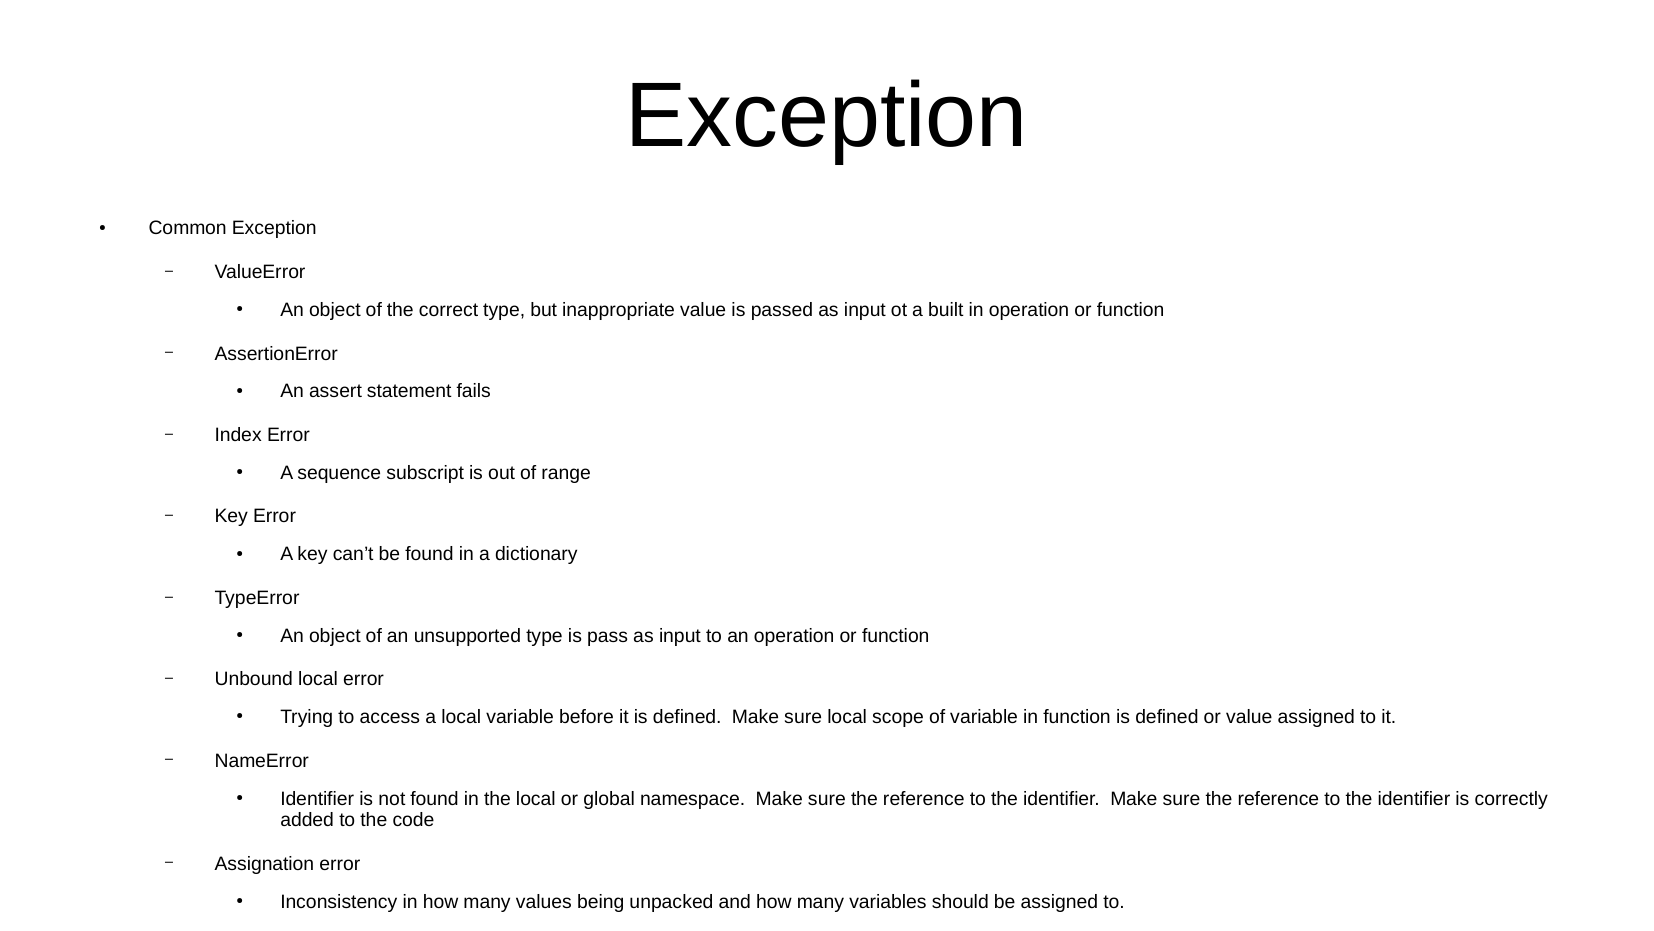

# Exception
Common Exception
ValueError
An object of the correct type, but inappropriate value is passed as input ot a built in operation or function
AssertionError
An assert statement fails
Index Error
A sequence subscript is out of range
Key Error
A key can’t be found in a dictionary
TypeError
An object of an unsupported type is pass as input to an operation or function
Unbound local error
Trying to access a local variable before it is defined. Make sure local scope of variable in function is defined or value assigned to it.
NameError
Identifier is not found in the local or global namespace. Make sure the reference to the identifier. Make sure the reference to the identifier is correctly added to the code
Assignation error
Inconsistency in how many values being unpacked and how many variables should be assigned to.